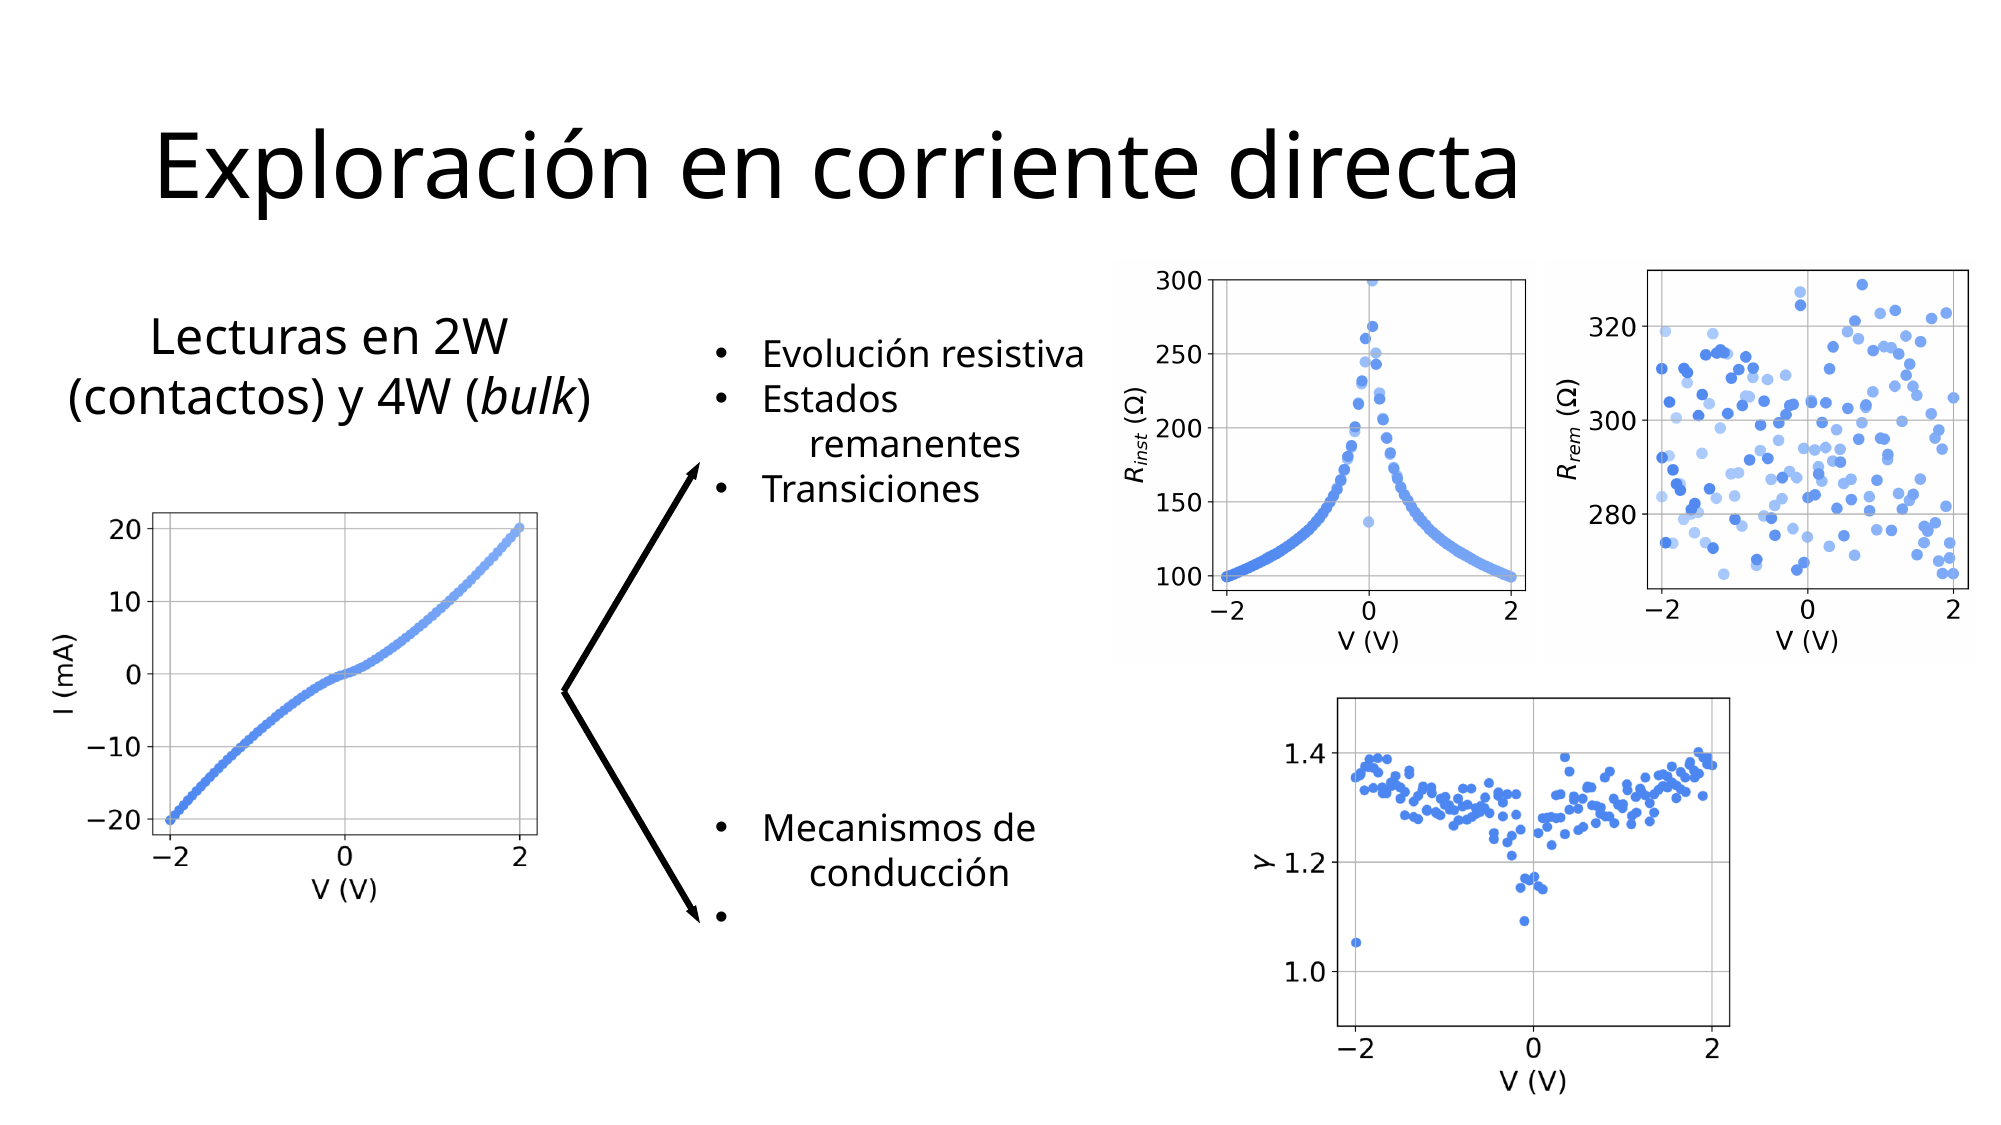

# Exploración en corriente directa
Lecturas en 2W (contactos) y 4W (bulk)
Evolución resistiva
Estados remanentes
Transiciones
Mecanismos de conducción
9